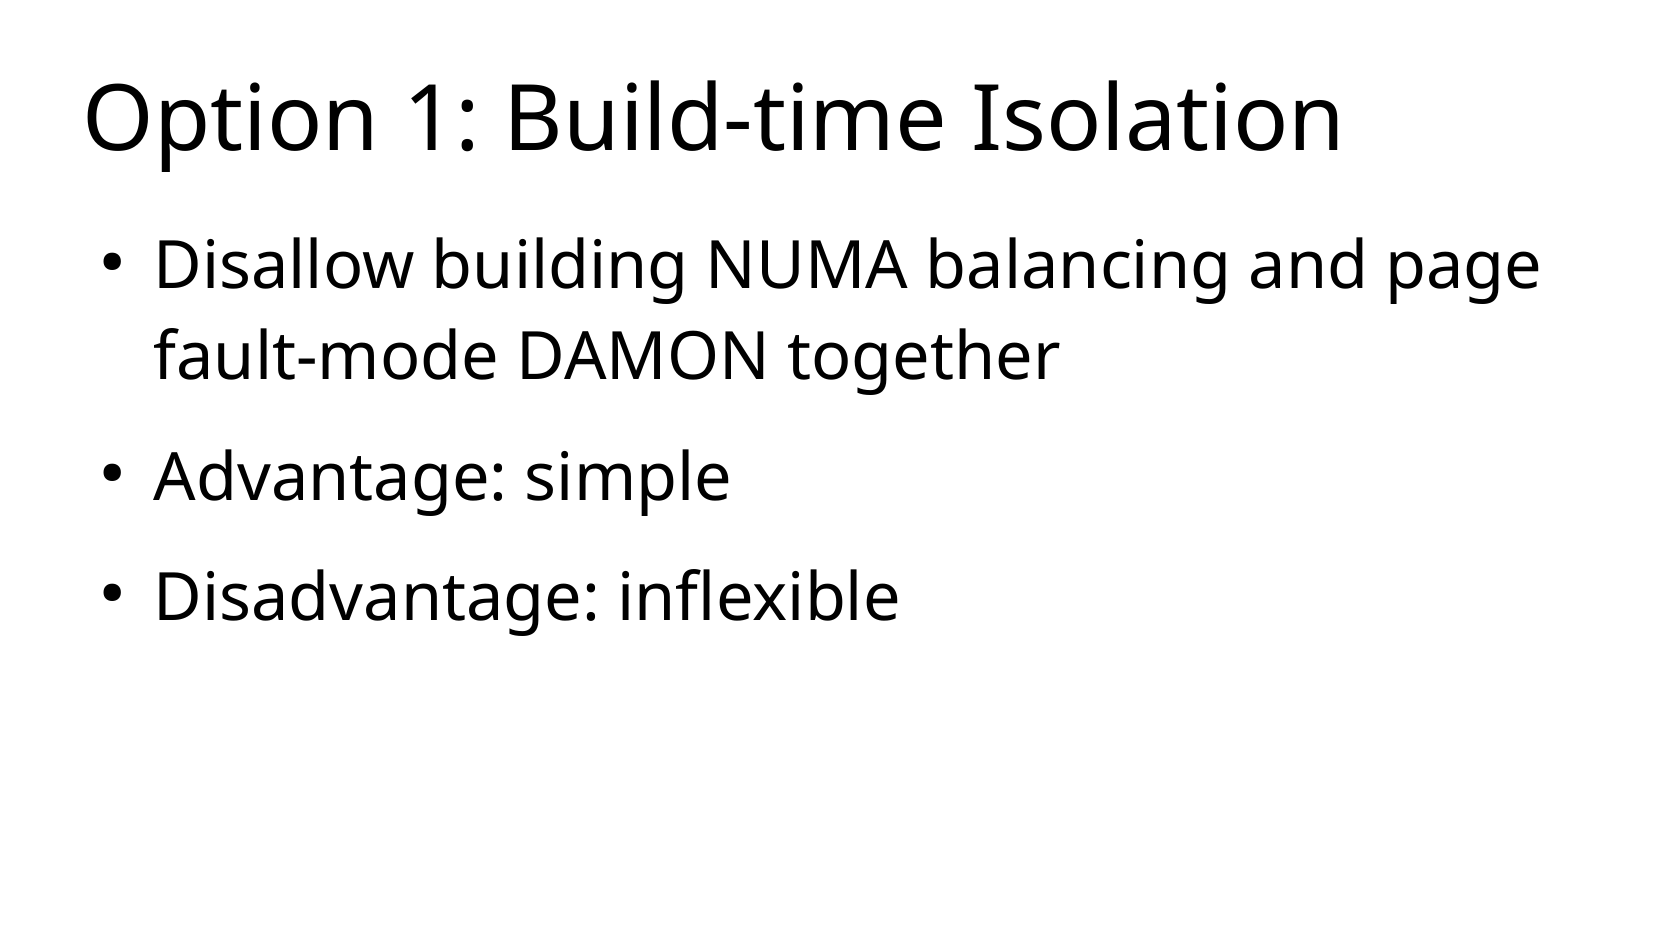

# Option 1: Build-time Isolation
Disallow building NUMA balancing and page fault-mode DAMON together
Advantage: simple
Disadvantage: inflexible